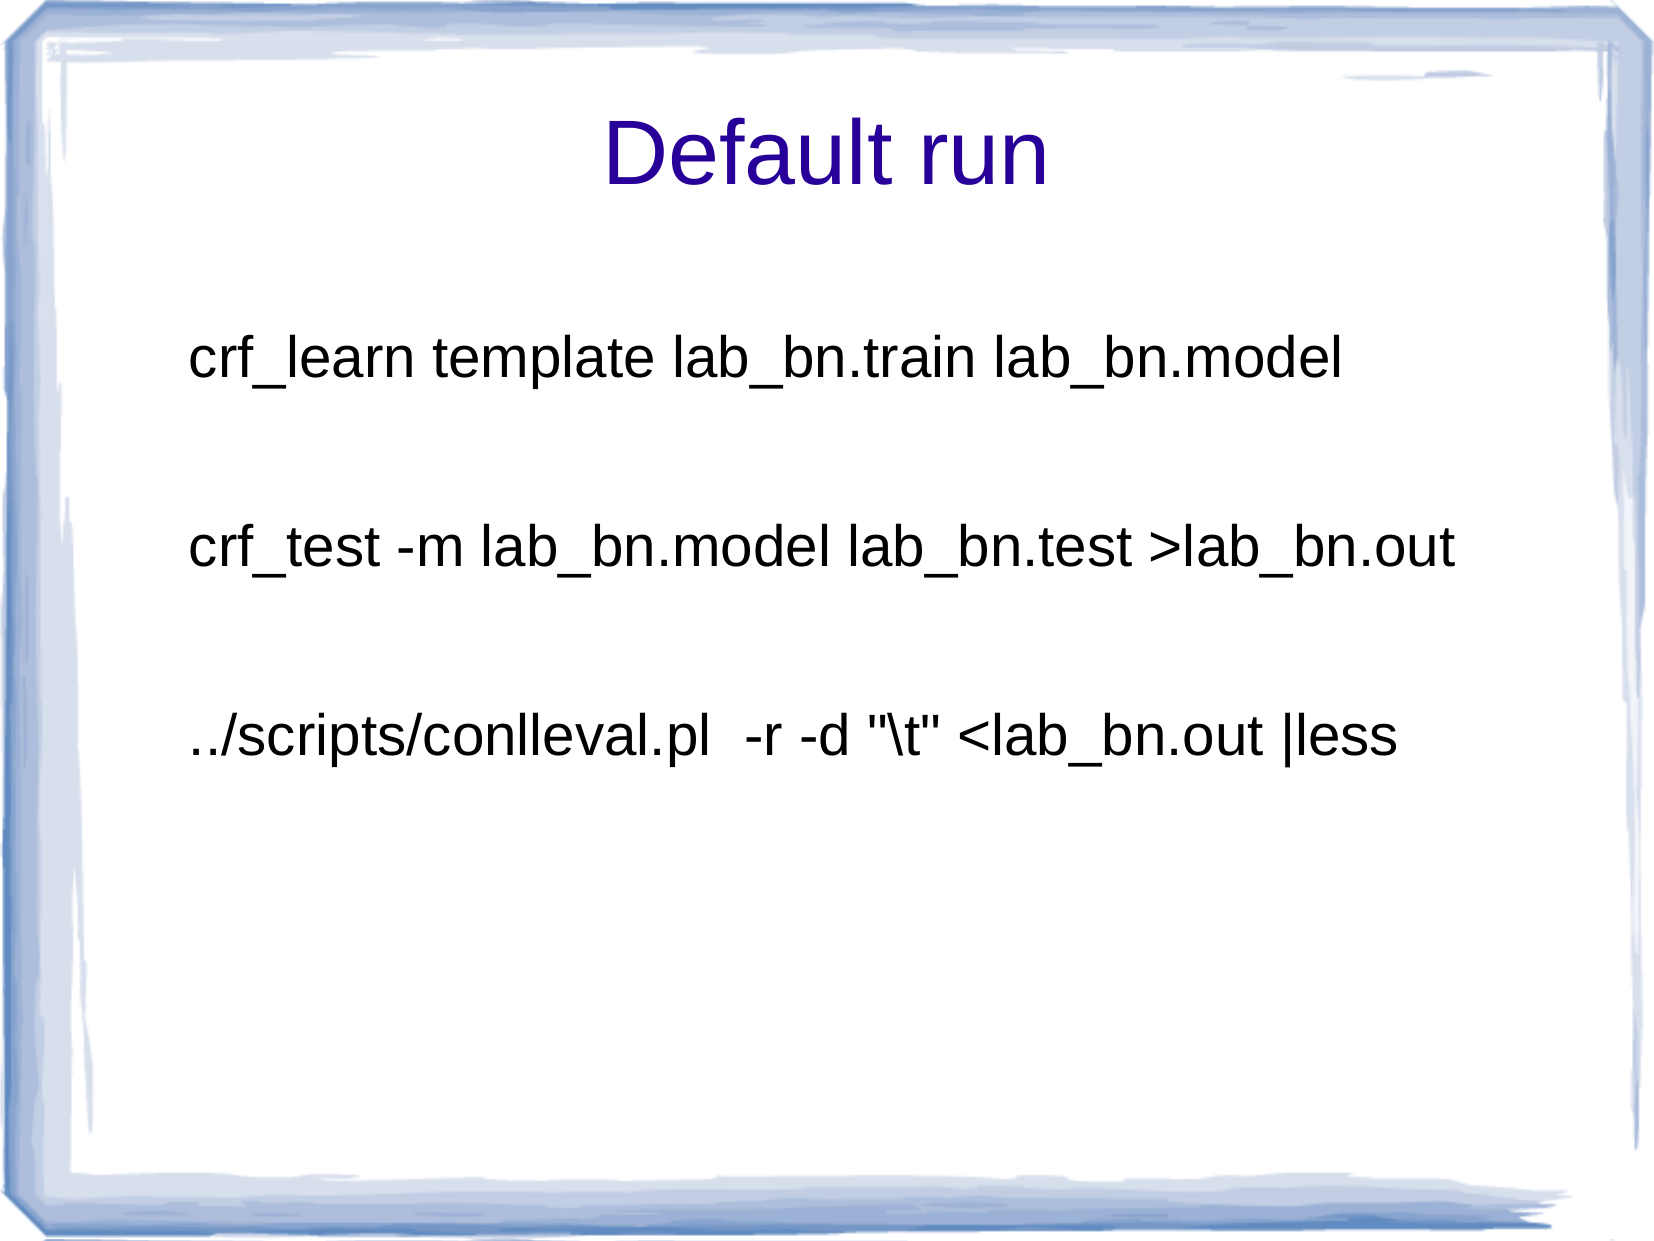

# Default run
crf_learn template lab_bn.train lab_bn.model
crf_test -m lab_bn.model lab_bn.test >lab_bn.out
../scripts/conlleval.pl -r -d "\t" <lab_bn.out |less